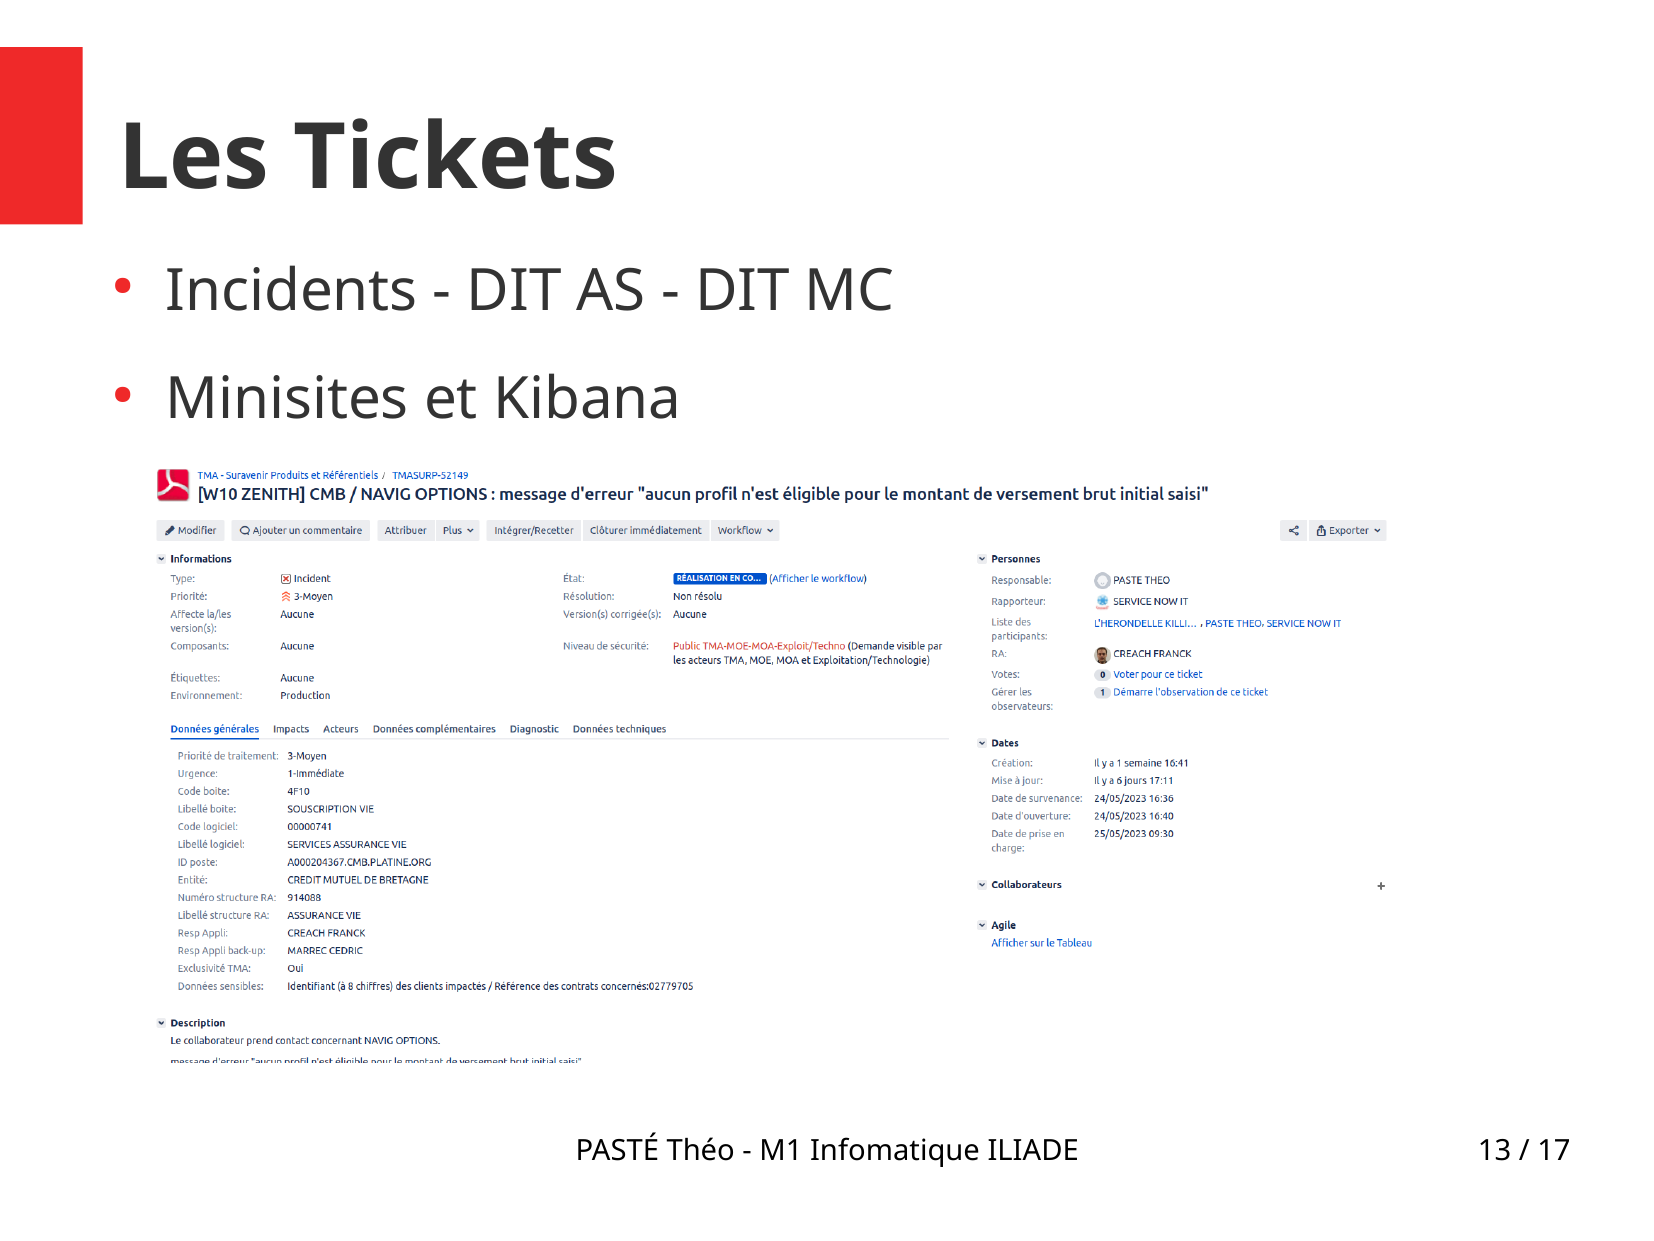

# Les Tickets
Incidents - DIT AS - DIT MC
Minisites et Kibana
PASTÉ Théo - M1 Infomatique ILIADE
13